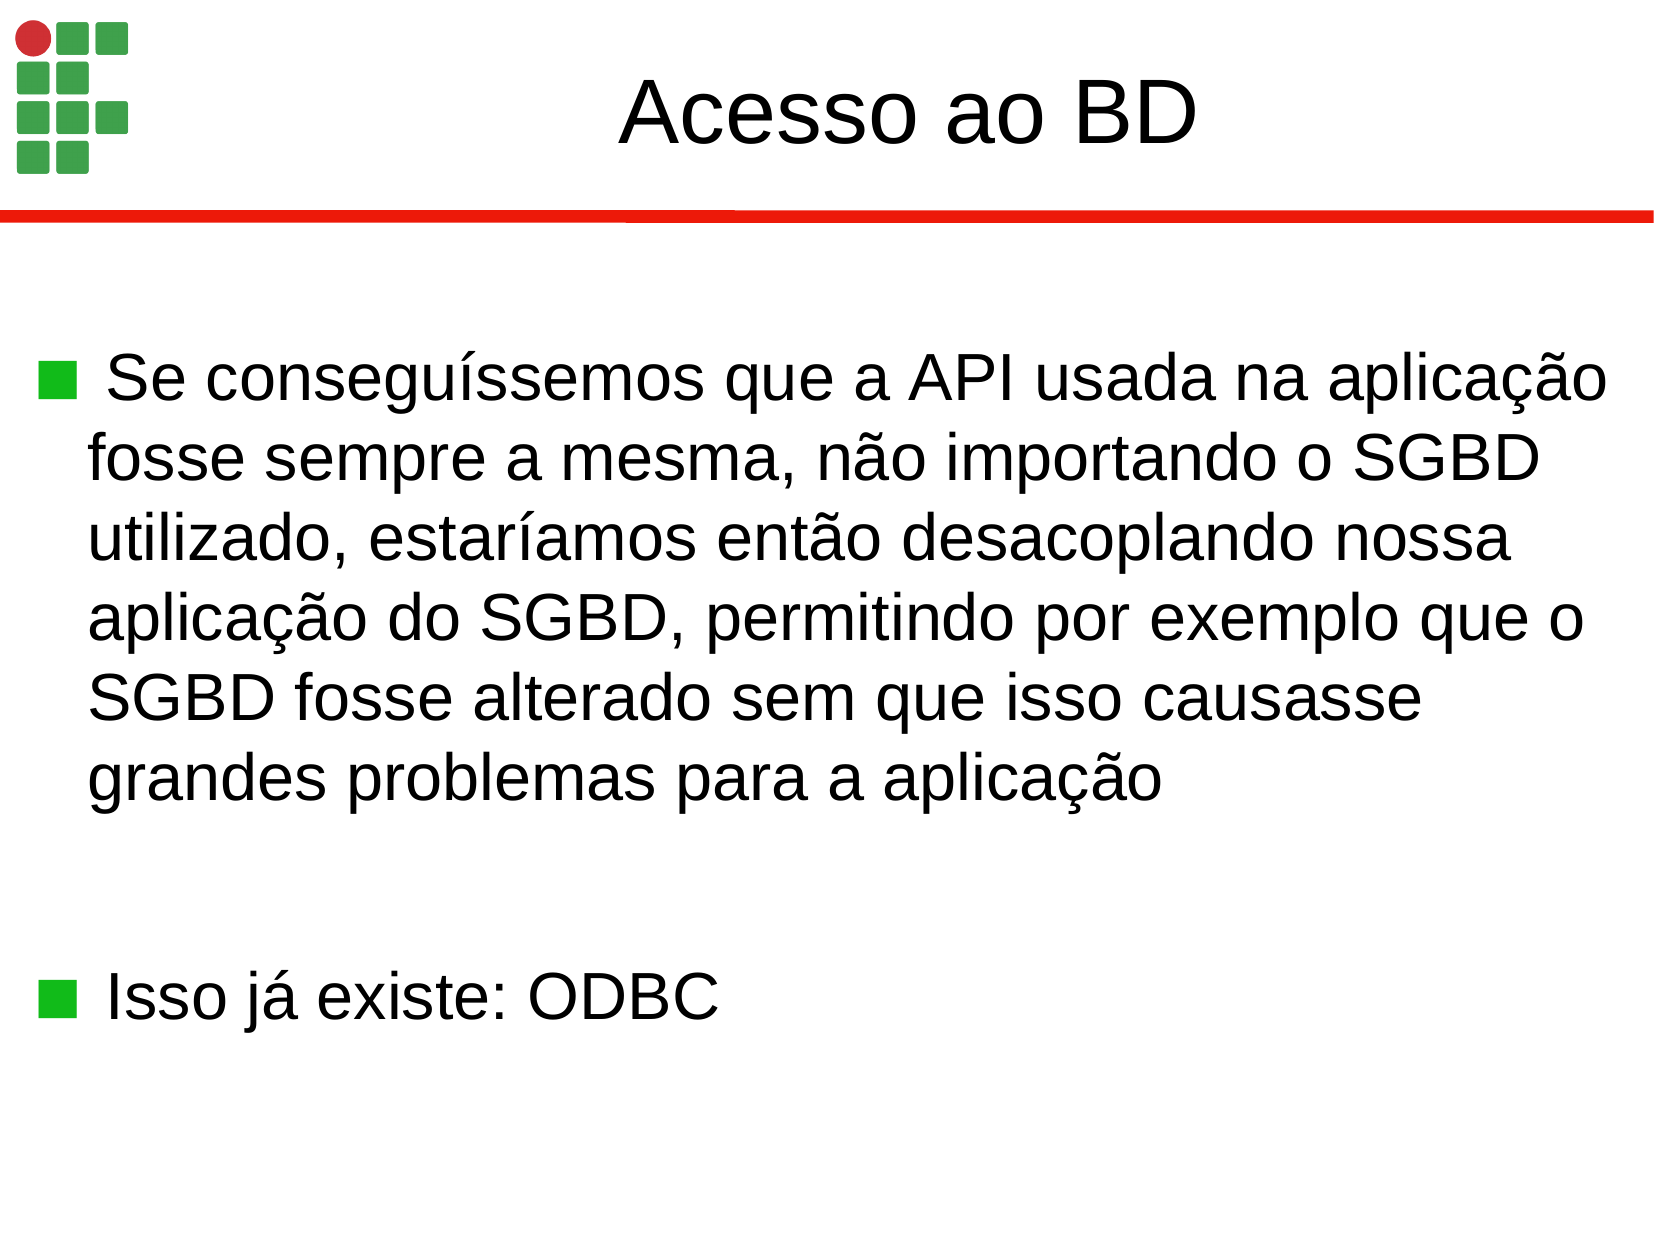

# Acesso ao BD
 Se conseguíssemos que a API usada na aplicação fosse sempre a mesma, não importando o SGBD utilizado, estaríamos então desacoplando nossa aplicação do SGBD, permitindo por exemplo que o SGBD fosse alterado sem que isso causasse grandes problemas para a aplicação
 Isso já existe: ODBC